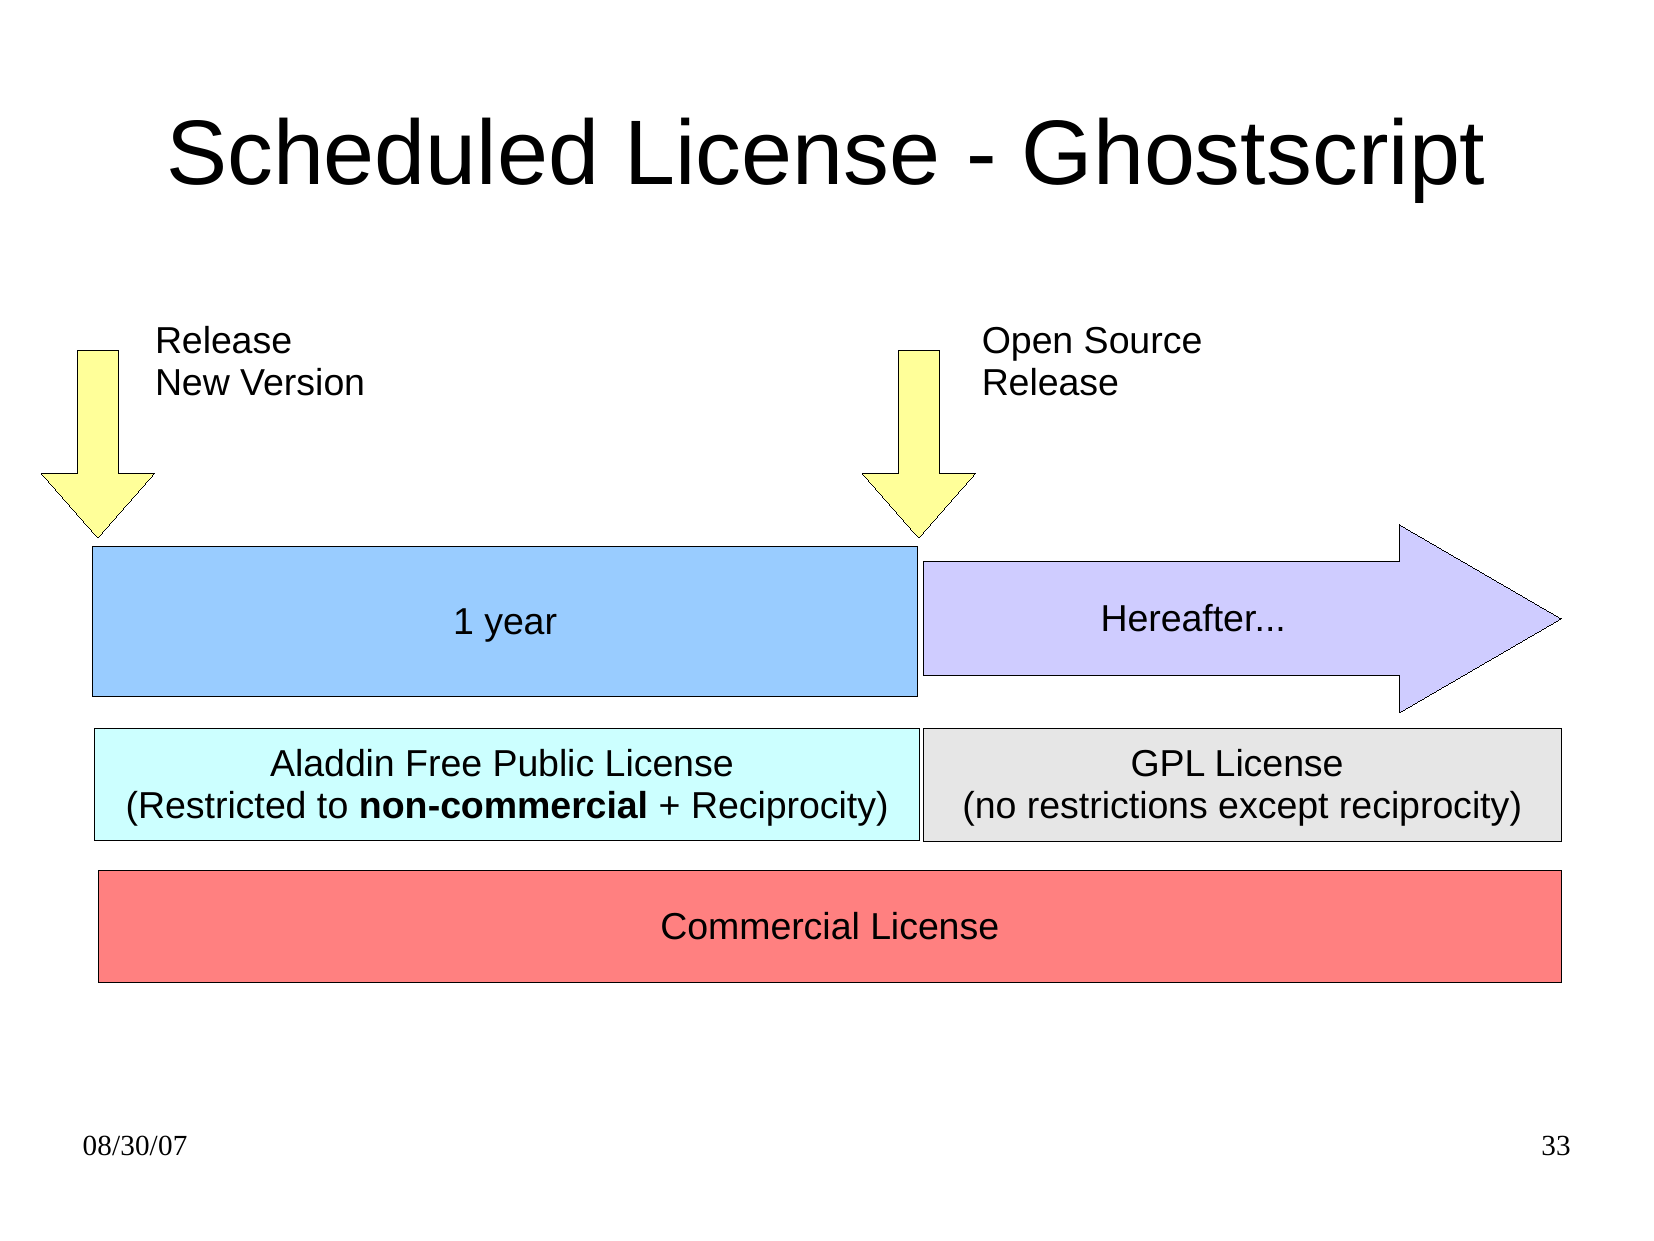

# Scheduled License - Ghostscript
Release
New Version
Open Source
Release
Hereafter...
1 year
Aladdin Free Public License
(Restricted to non-commercial + Reciprocity)
GPL License
(no restrictions except reciprocity)
Commercial License
08/30/07
33